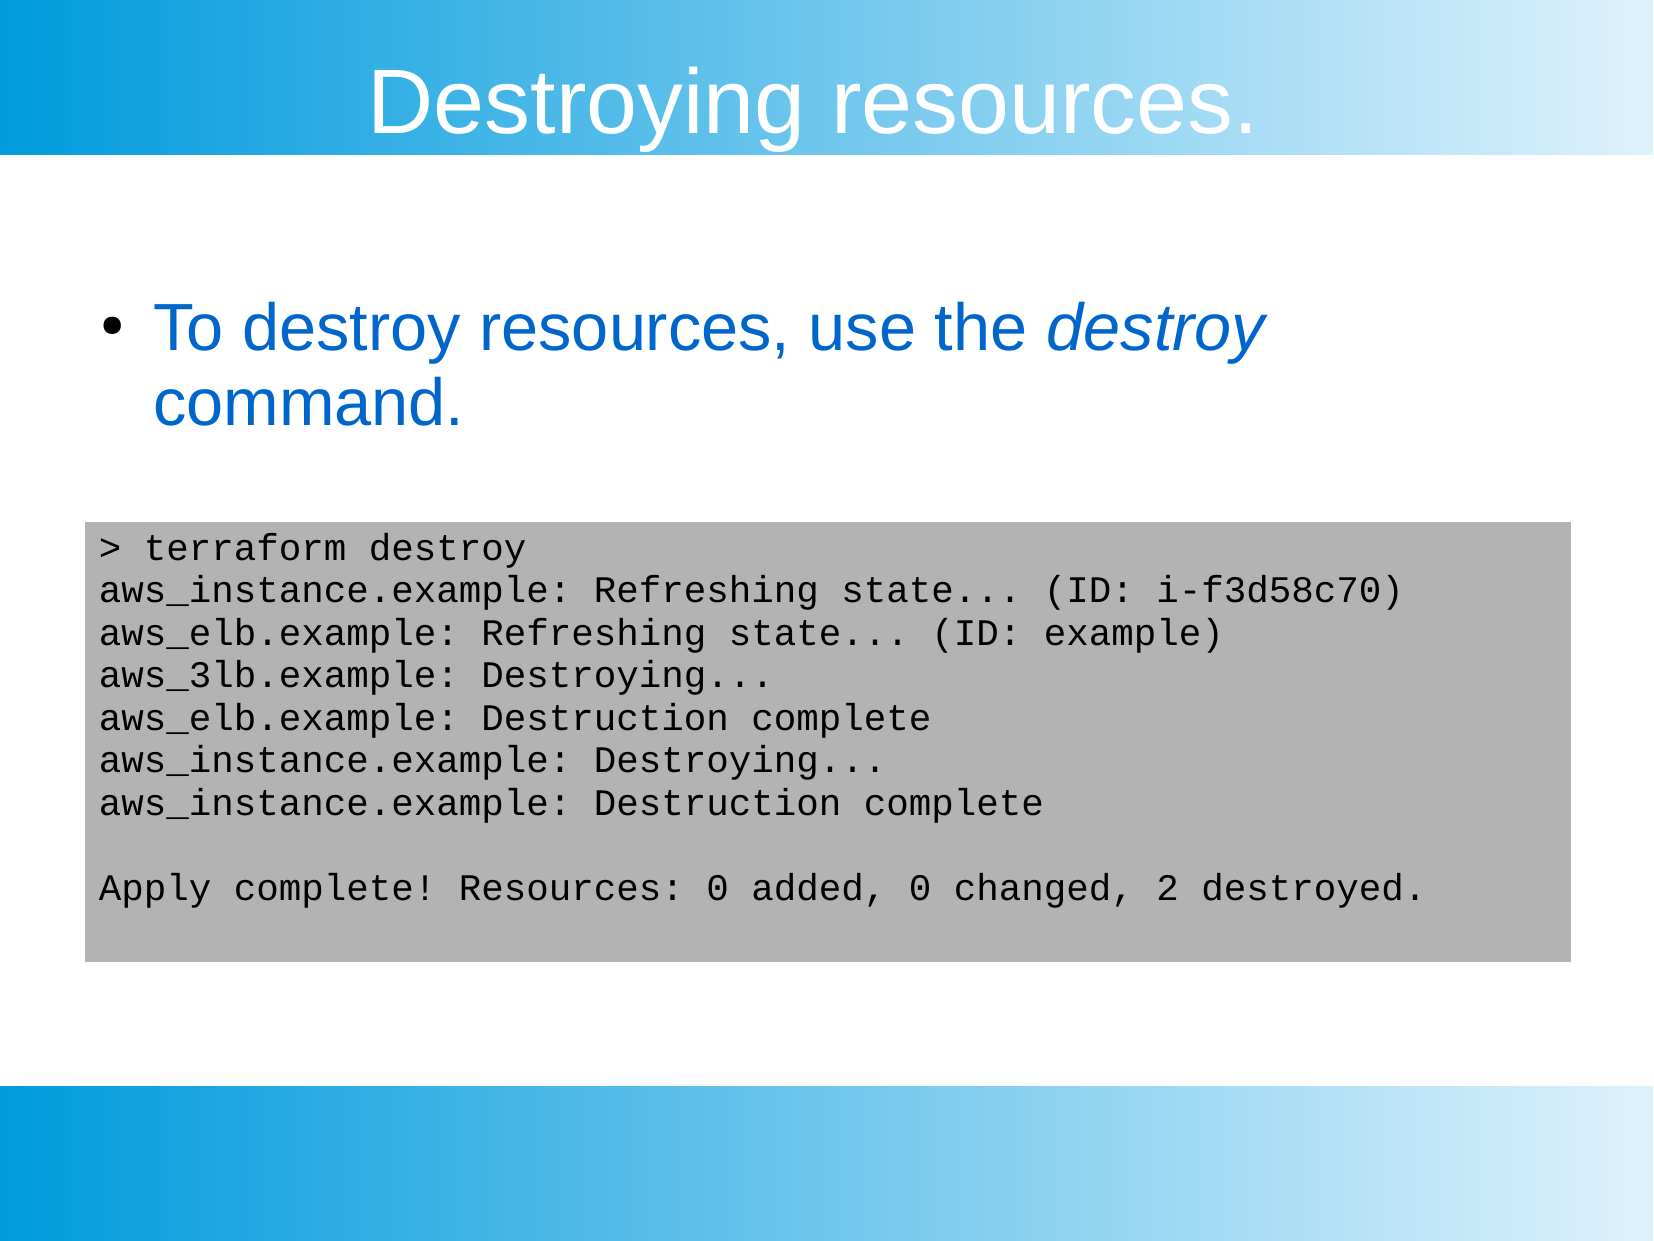

# Destroying resources.
To destroy resources, use the destroy command.
| > terraform destroy aws\_instance.example: Refreshing state... (ID: i-f3d58c70) aws\_elb.example: Refreshing state... (ID: example) aws\_3lb.example: Destroying... aws\_elb.example: Destruction complete aws\_instance.example: Destroying... aws\_instance.example: Destruction complete Apply complete! Resources: 0 added, 0 changed, 2 destroyed. |
| --- |